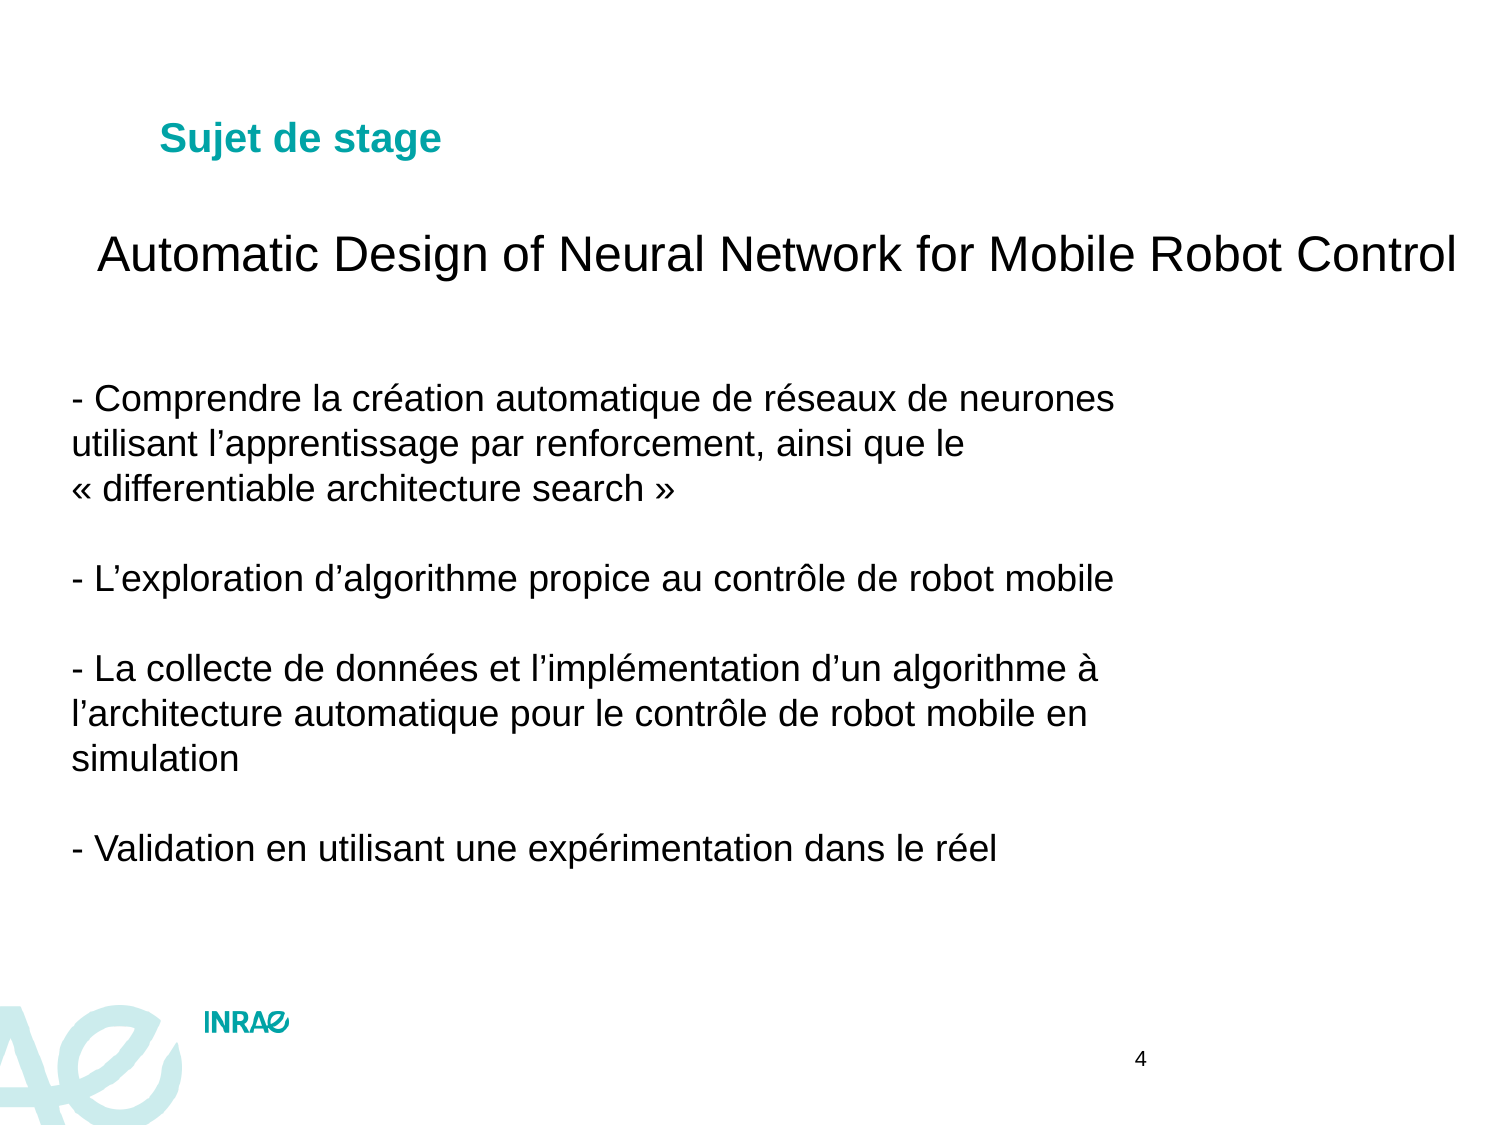

Sujet de stage
Automatic Design of Neural Network for Mobile Robot Control
- Comprendre la création automatique de réseaux de neurones utilisant l’apprentissage par renforcement, ainsi que le « differentiable architecture search »
- L’exploration d’algorithme propice au contrôle de robot mobile
- La collecte de données et l’implémentation d’un algorithme à l’architecture automatique pour le contrôle de robot mobile en simulation
- Validation en utilisant une expérimentation dans le réel